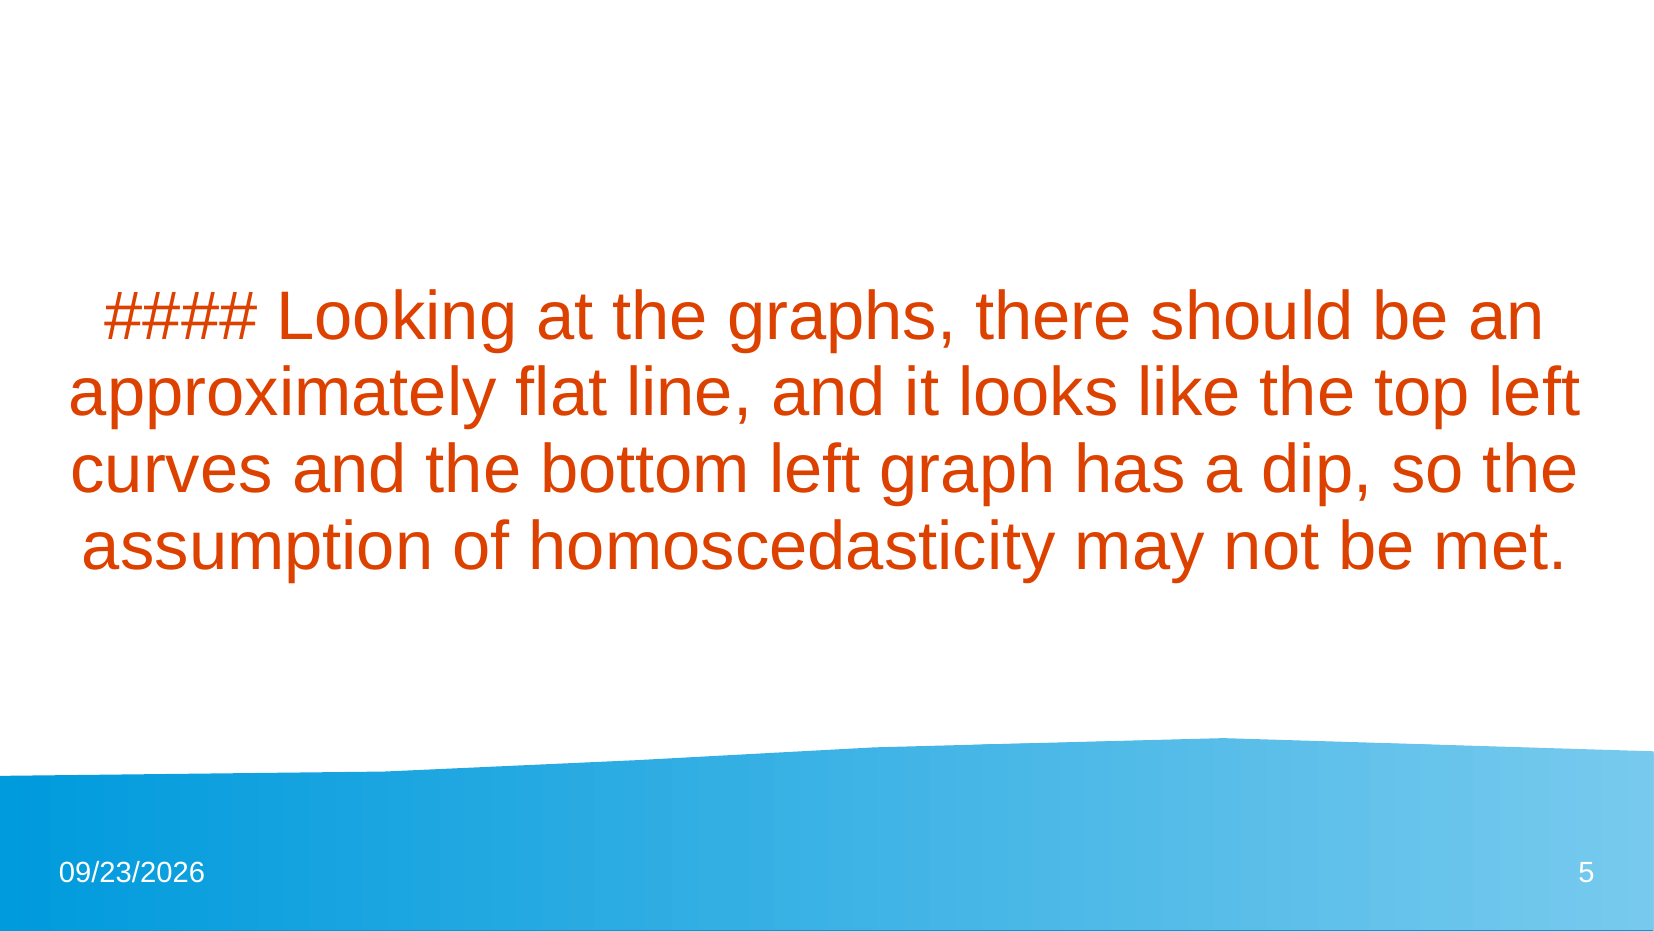

# #### Looking at the graphs, there should be an approximately flat line, and it looks like the top left curves and the bottom left graph has a dip, so the assumption of homoscedasticity may not be met.